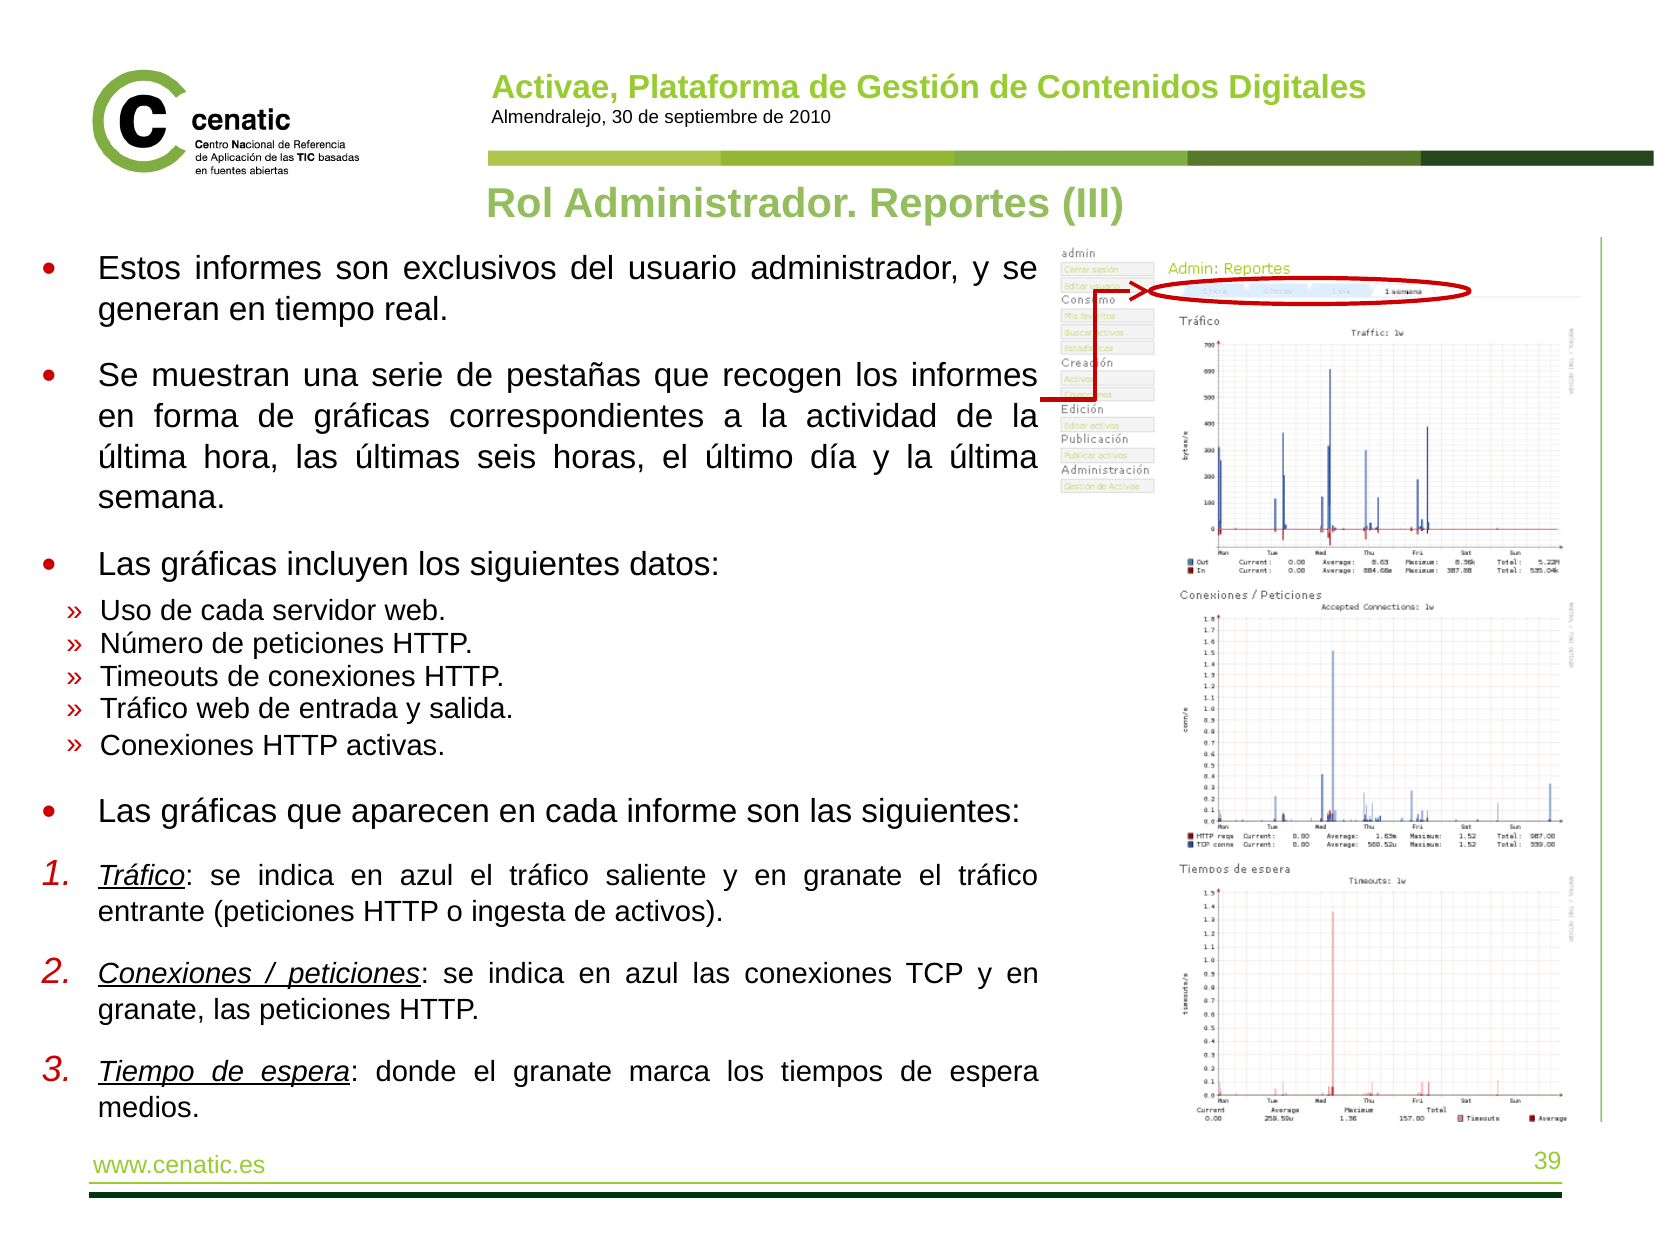

# Rol Administrador. Reportes (III)
Estos informes son exclusivos del usuario administrador, y se generan en tiempo real.
Se muestran una serie de pestañas que recogen los informes en forma de gráficas correspondientes a la actividad de la última hora, las últimas seis horas, el último día y la última semana.
Las gráficas incluyen los siguientes datos:
Uso de cada servidor web.
Número de peticiones HTTP.
Timeouts de conexiones HTTP.
Tráfico web de entrada y salida.
Conexiones HTTP activas.
Las gráficas que aparecen en cada informe son las siguientes:
Tráfico: se indica en azul el tráfico saliente y en granate el tráfico entrante (peticiones HTTP o ingesta de activos).
Conexiones / peticiones: se indica en azul las conexiones TCP y en granate, las peticiones HTTP.
Tiempo de espera: donde el granate marca los tiempos de espera medios.
39
www.cenatic.es